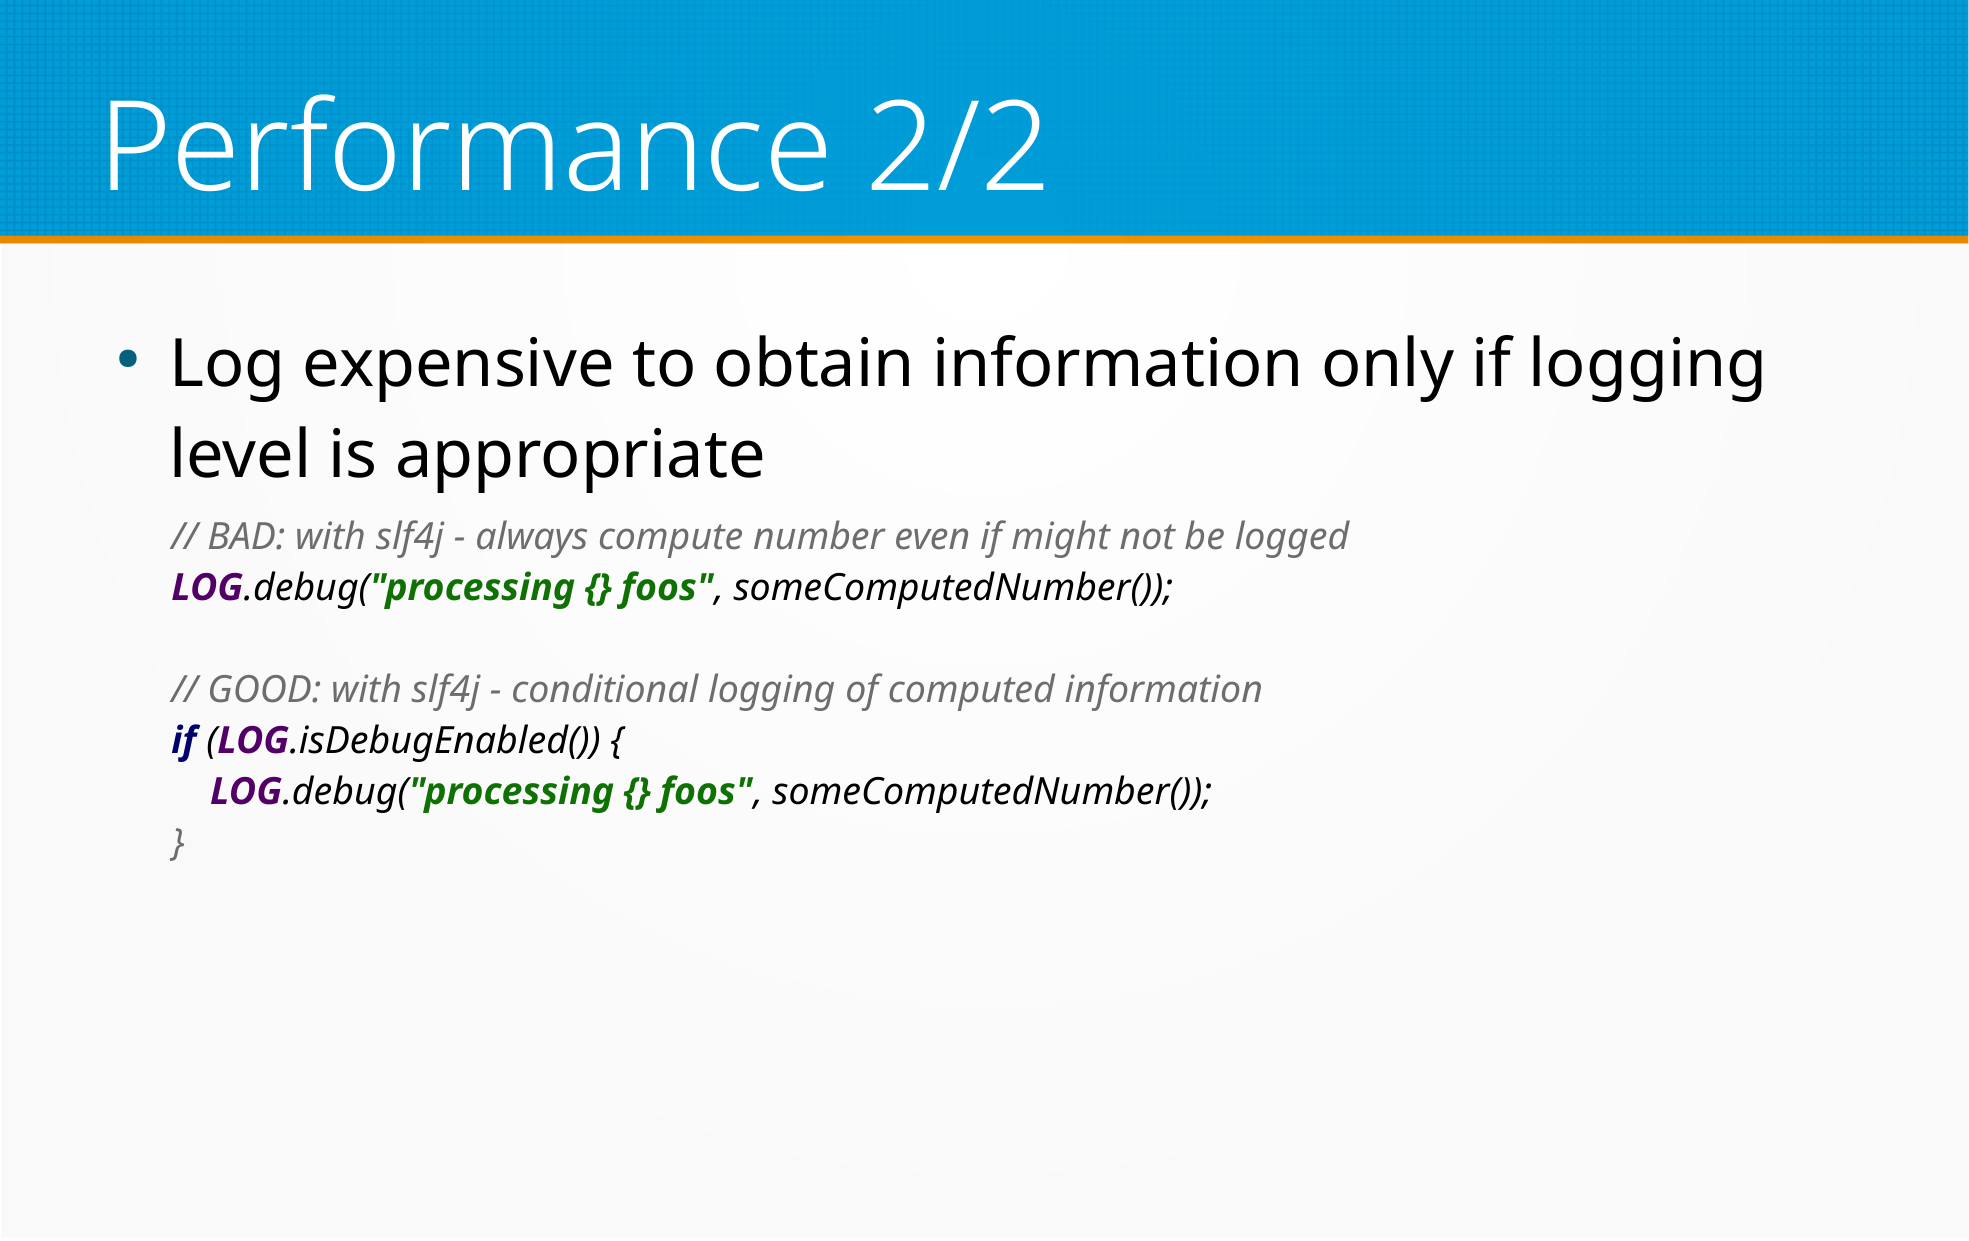

# Performance 2/2
Log expensive to obtain information only if logging level is appropriate
// BAD: with slf4j - always compute number even if might not be logged
LOG.debug("processing {} foos", someComputedNumber());
// GOOD: with slf4j - conditional logging of computed information
if (LOG.isDebugEnabled()) {
 LOG.debug("processing {} foos", someComputedNumber());
}